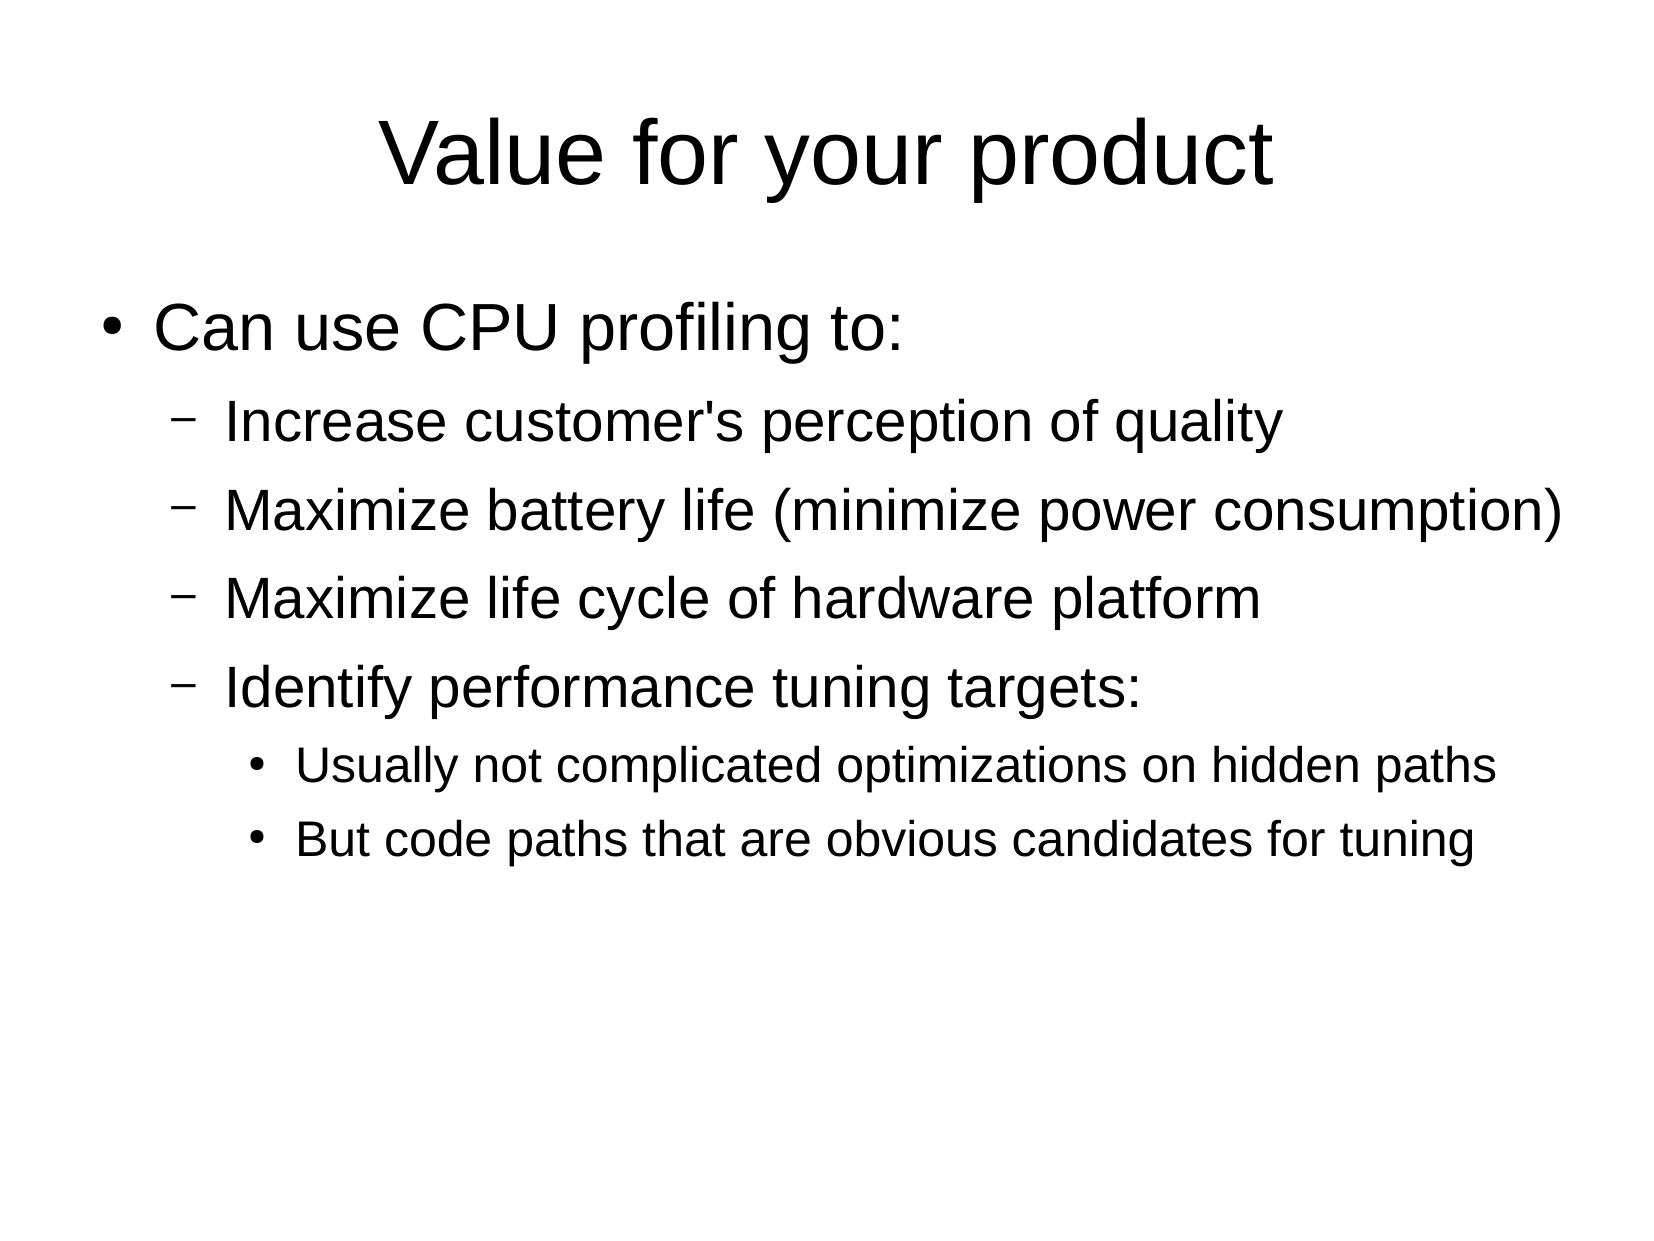

# Value for your product
Can use CPU profiling to:
Increase customer's perception of quality
Maximize battery life (minimize power consumption)
Maximize life cycle of hardware platform
Identify performance tuning targets:
Usually not complicated optimizations on hidden paths
But code paths that are obvious candidates for tuning